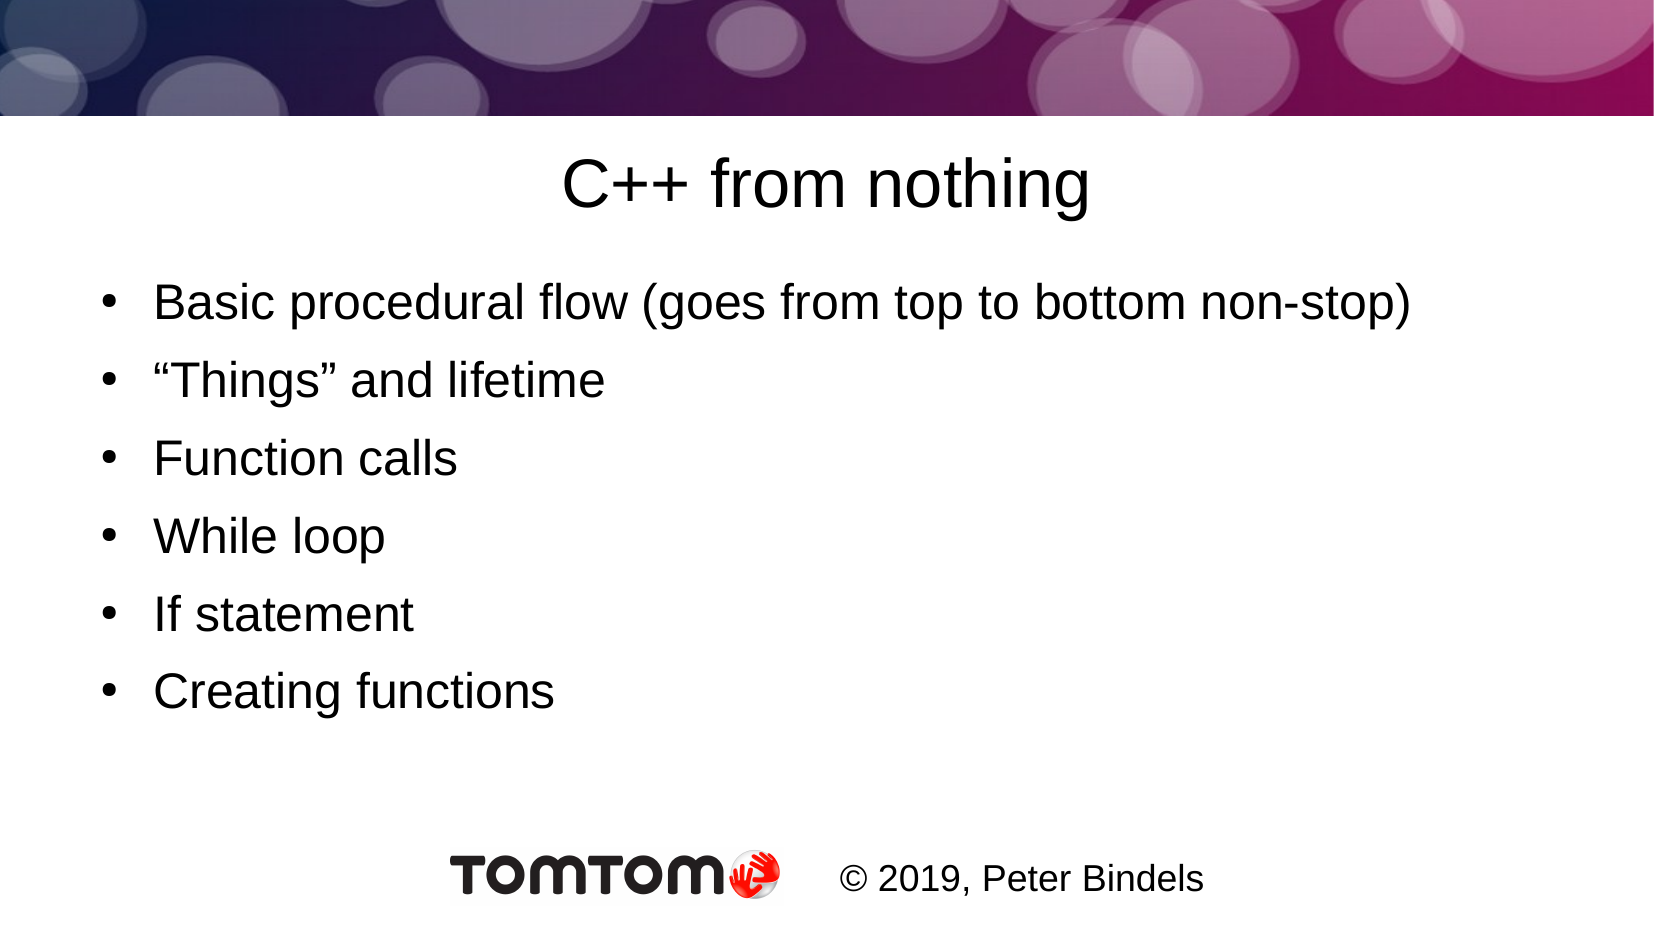

# C++ from nothing
Basic procedural flow (goes from top to bottom non-stop)
“Things” and lifetime
Function calls
While loop
If statement
Creating functions